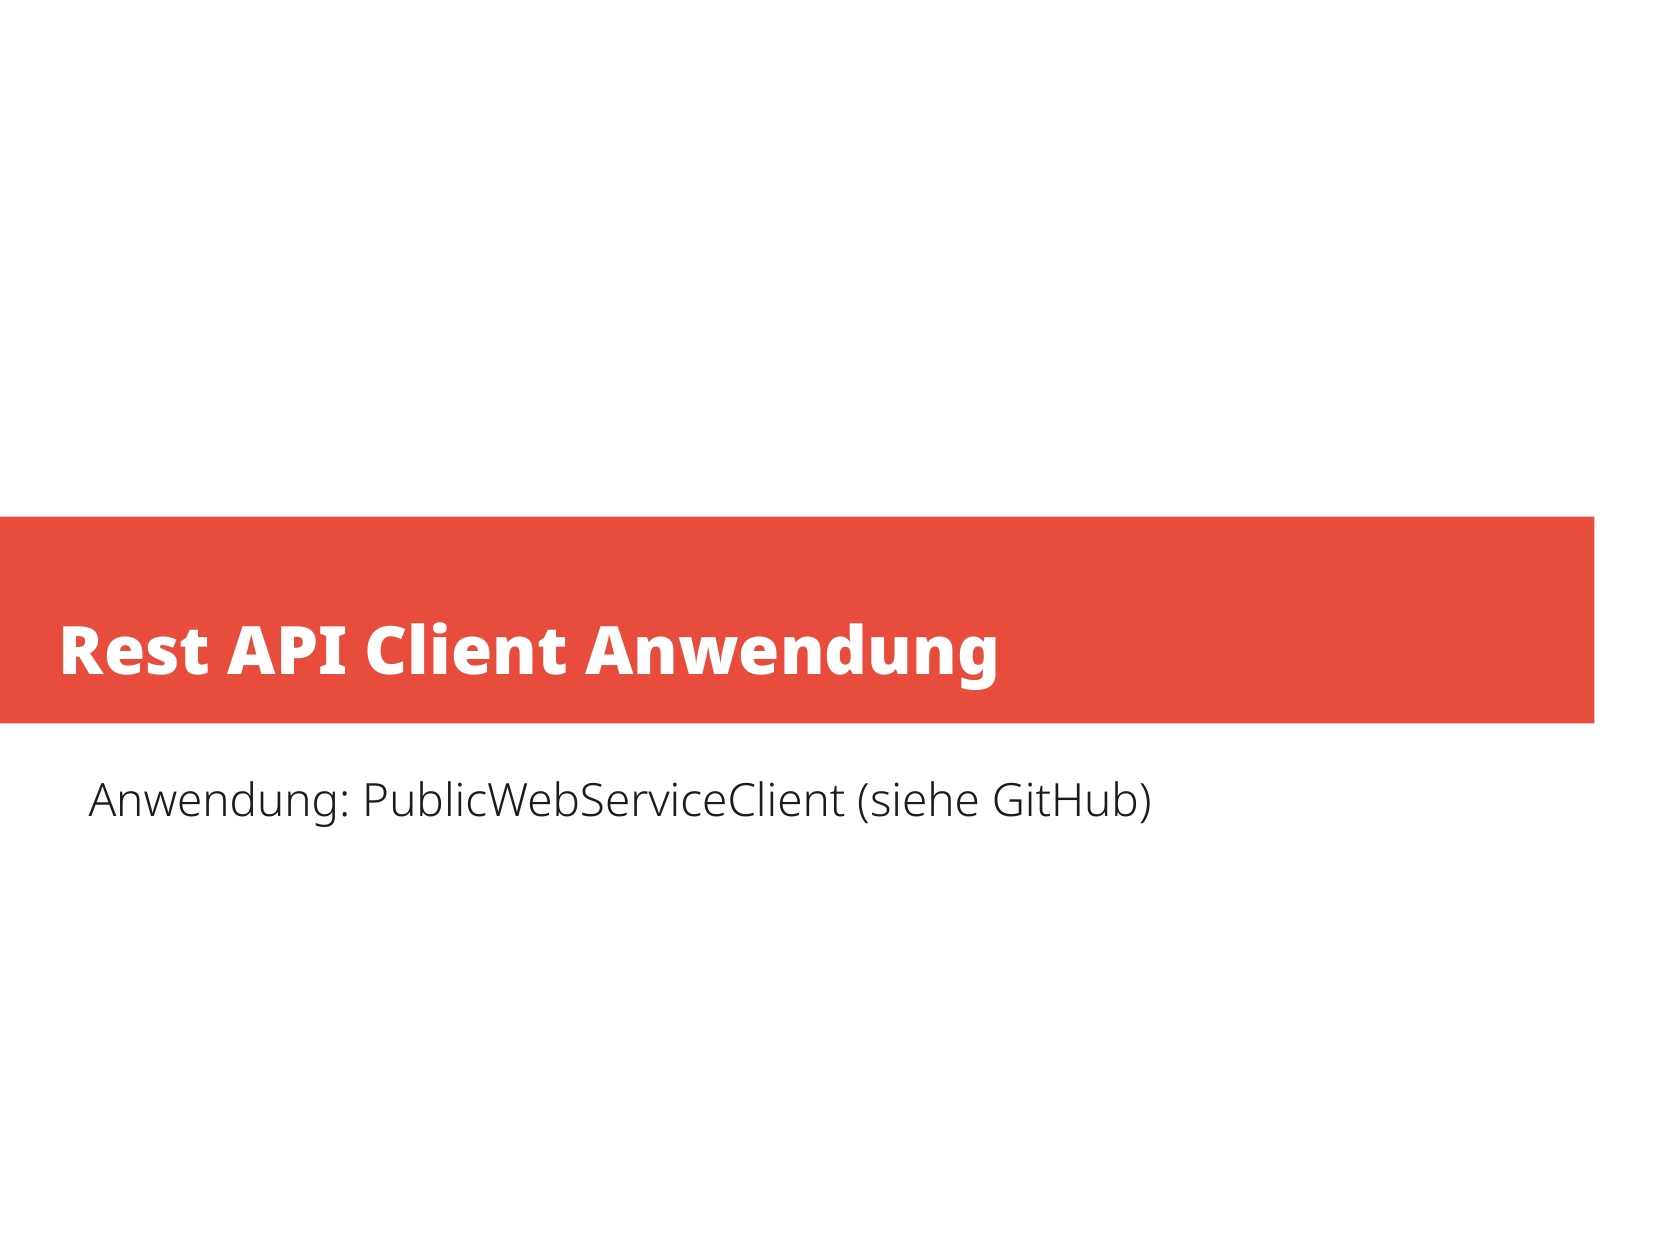

# Rest API Client Anwendung
Anwendung: PublicWebServiceClient (siehe GitHub)